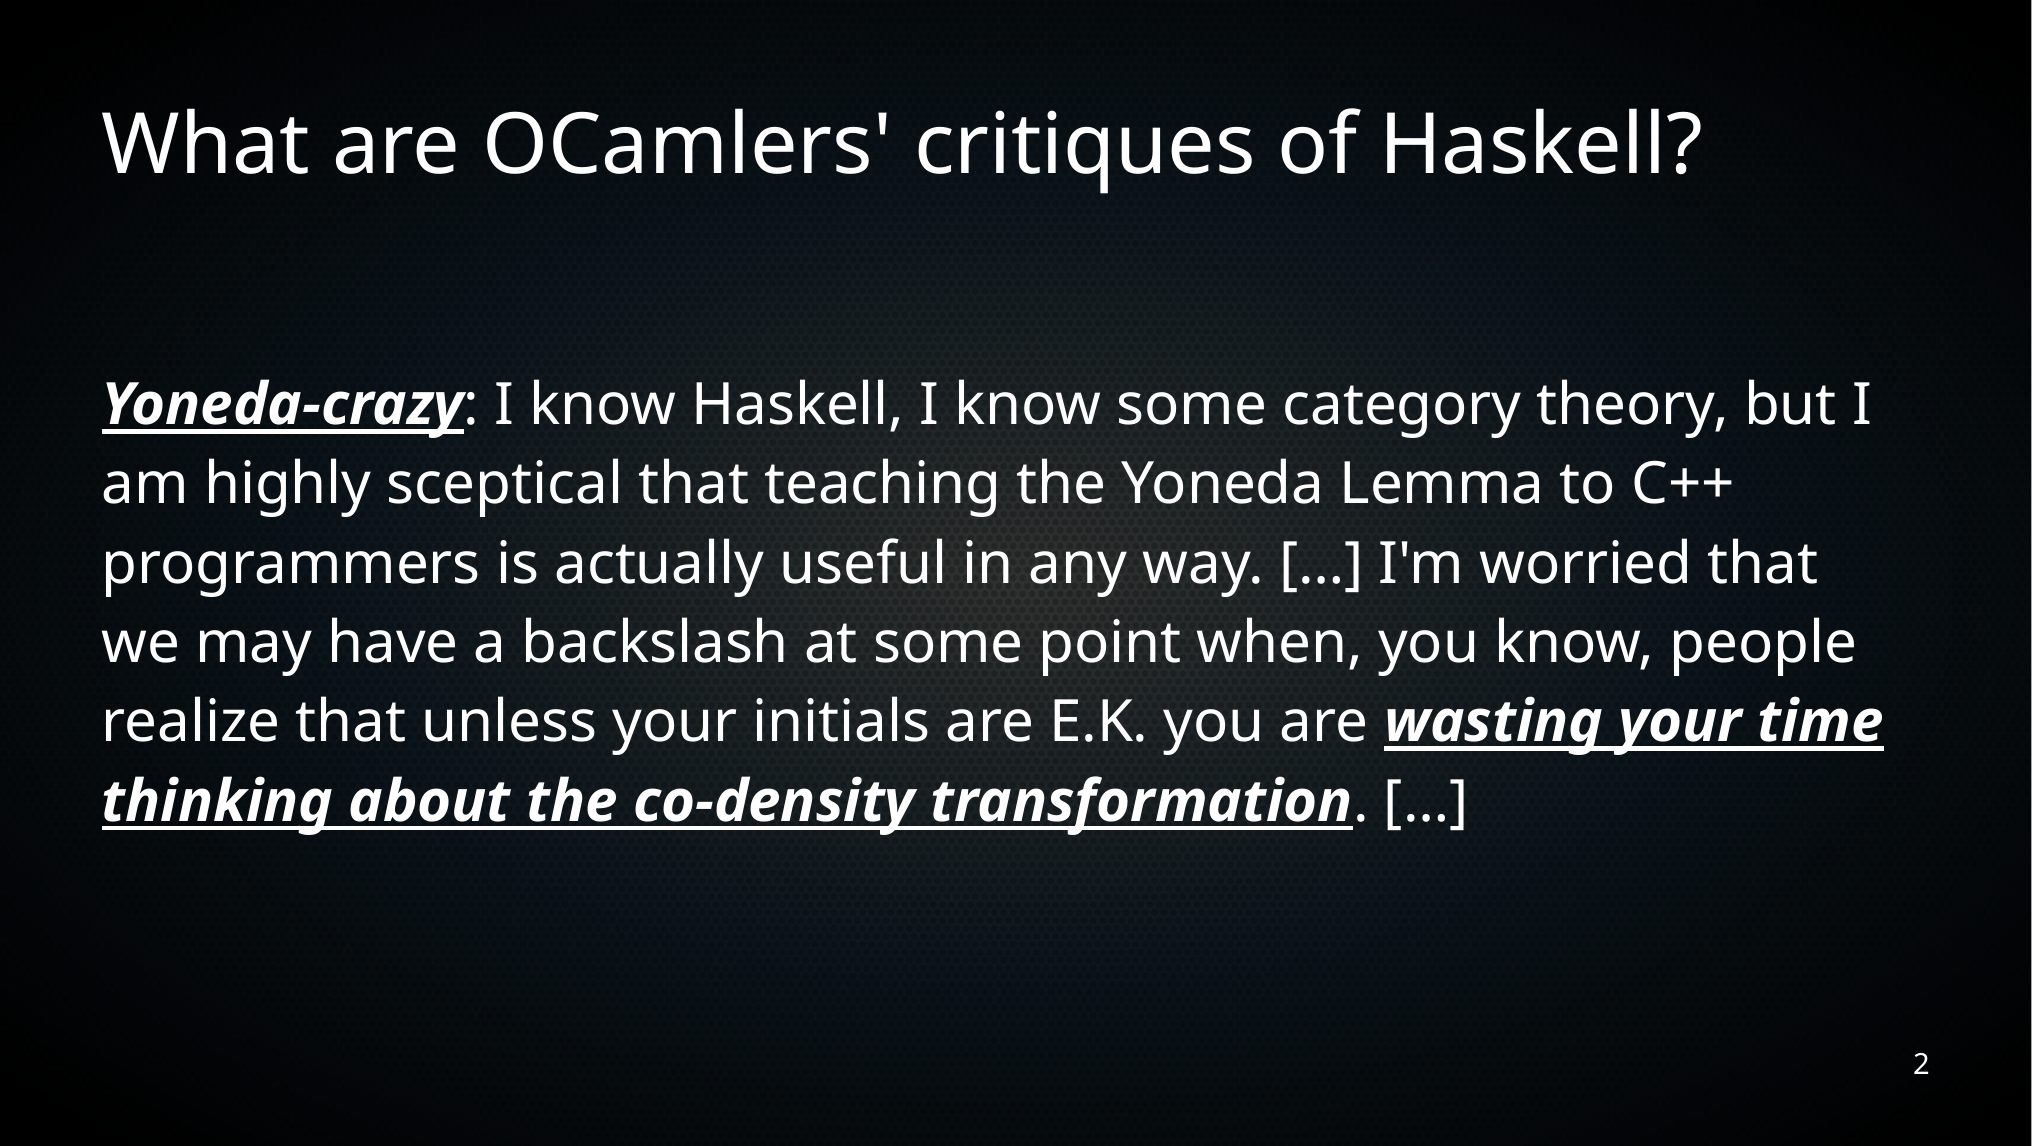

What are OCamlers' critiques of Haskell?
# Yoneda-crazy: I know Haskell, I know some category theory, but I am highly sceptical that teaching the Yoneda Lemma to C++ programmers is actually useful in any way. […] I'm worried that we may have a backslash at some point when, you know, people realize that unless your initials are E.K. you are wasting your time thinking about the co-density transformation. […]
2